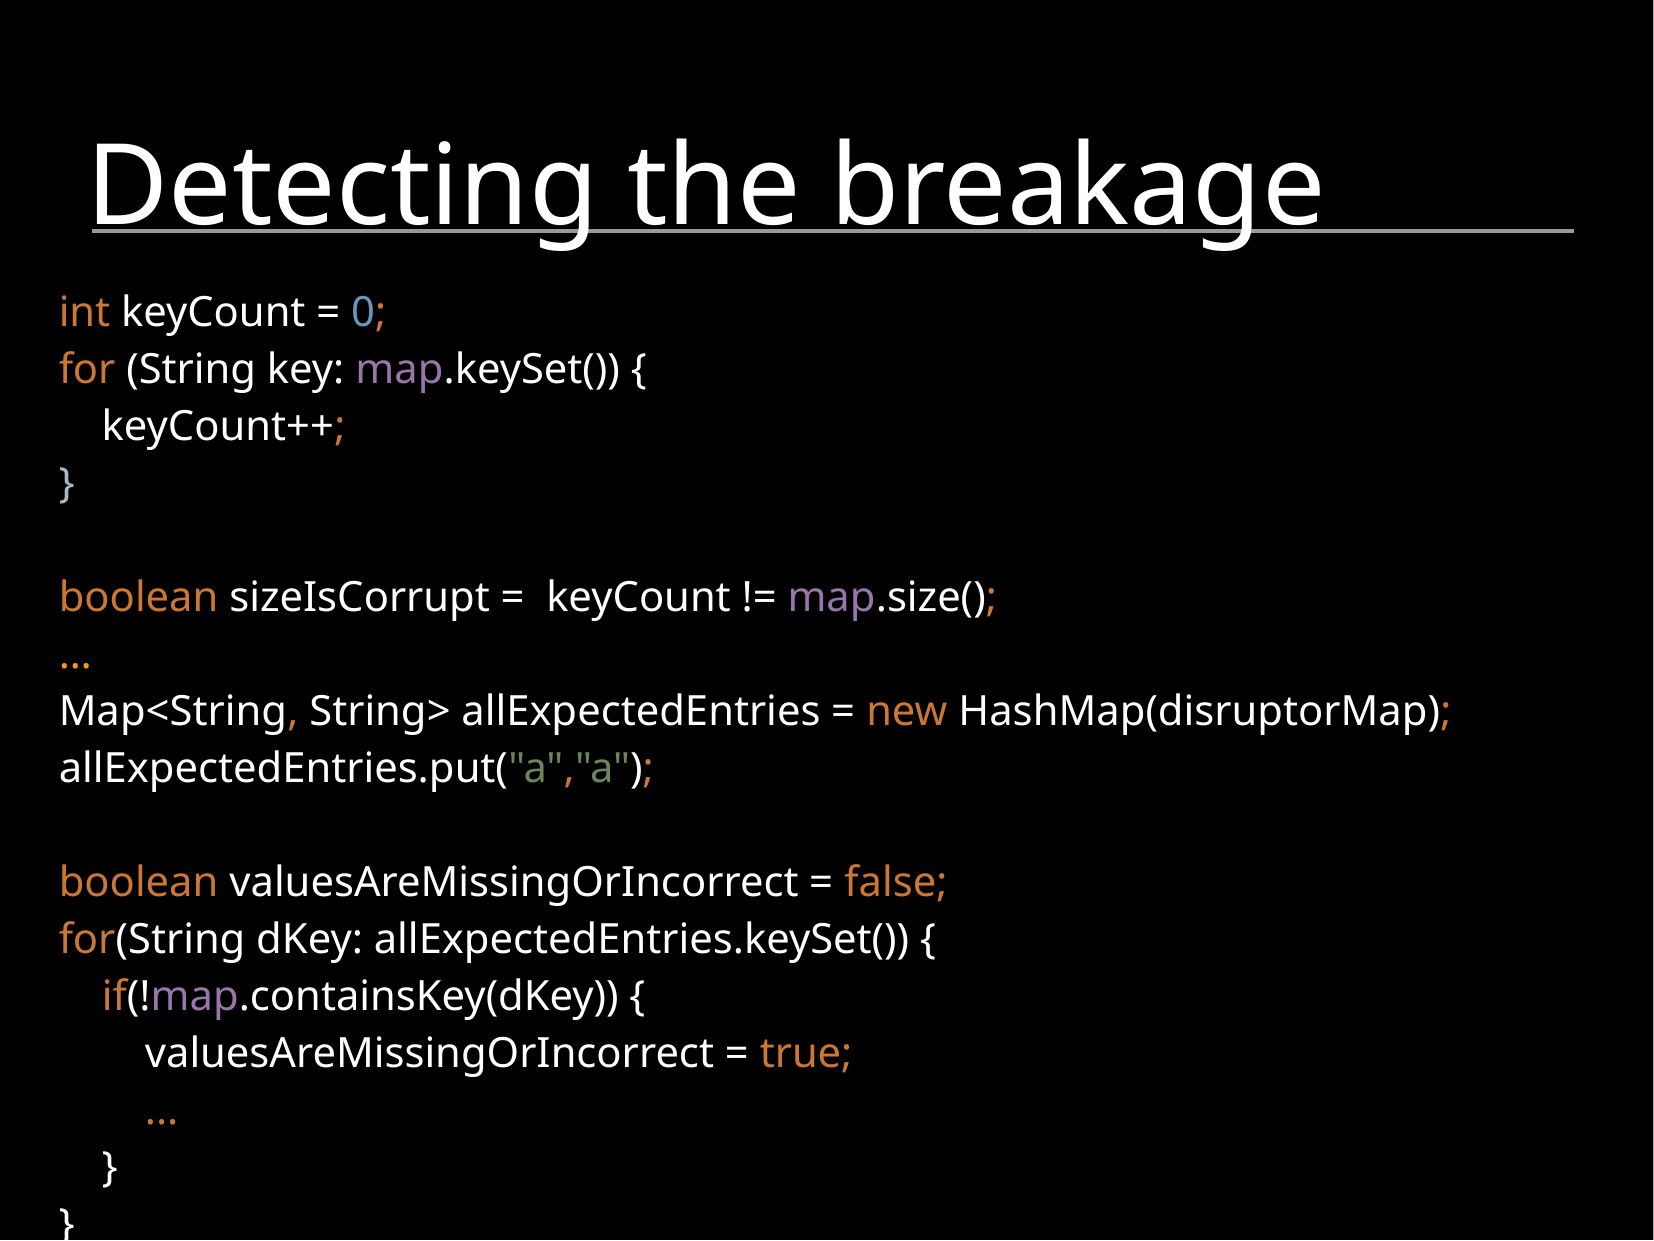

# Detecting the breakage
int keyCount = 0;
for (String key: map.keySet()) {
 keyCount++;
}
boolean sizeIsCorrupt = keyCount != map.size();
…
Map<String, String> allExpectedEntries = new HashMap(disruptorMap);
allExpectedEntries.put("a","a");
boolean valuesAreMissingOrIncorrect = false;
for(String dKey: allExpectedEntries.keySet()) {
 if(!map.containsKey(dKey)) {
 valuesAreMissingOrIncorrect = true;
 ...
 }
}